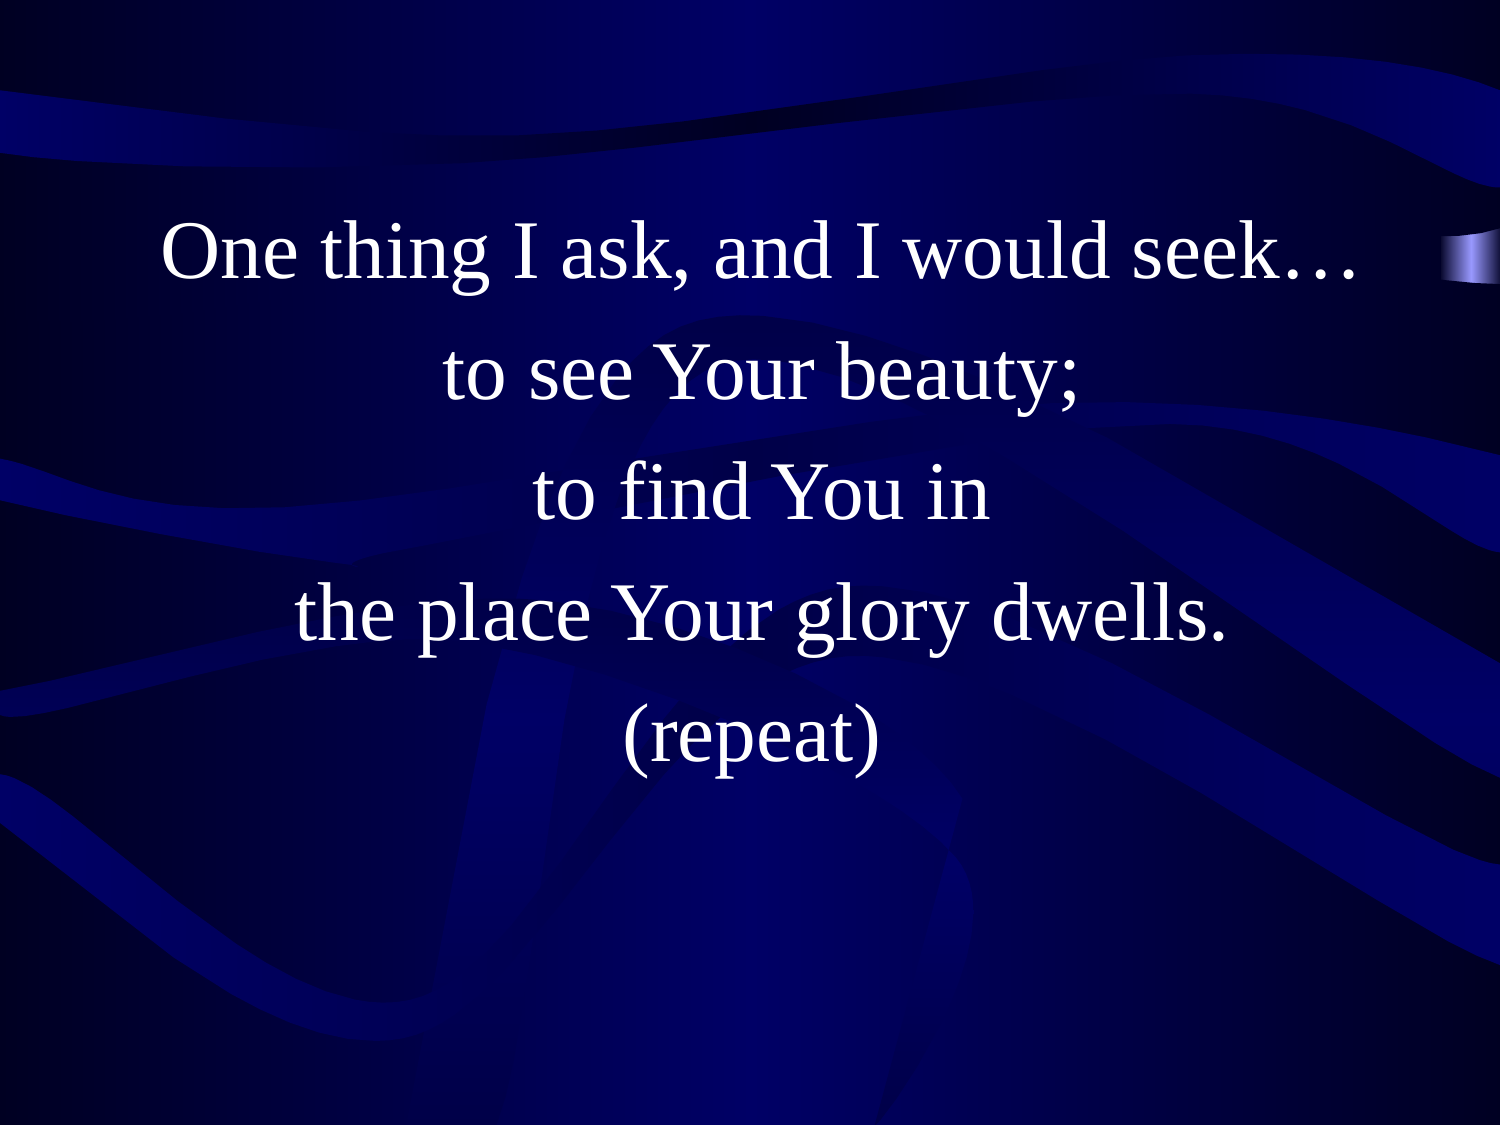

# One thing I ask, and I would seek…
to see Your beauty;
to find You in
the place Your glory dwells.
(repeat)